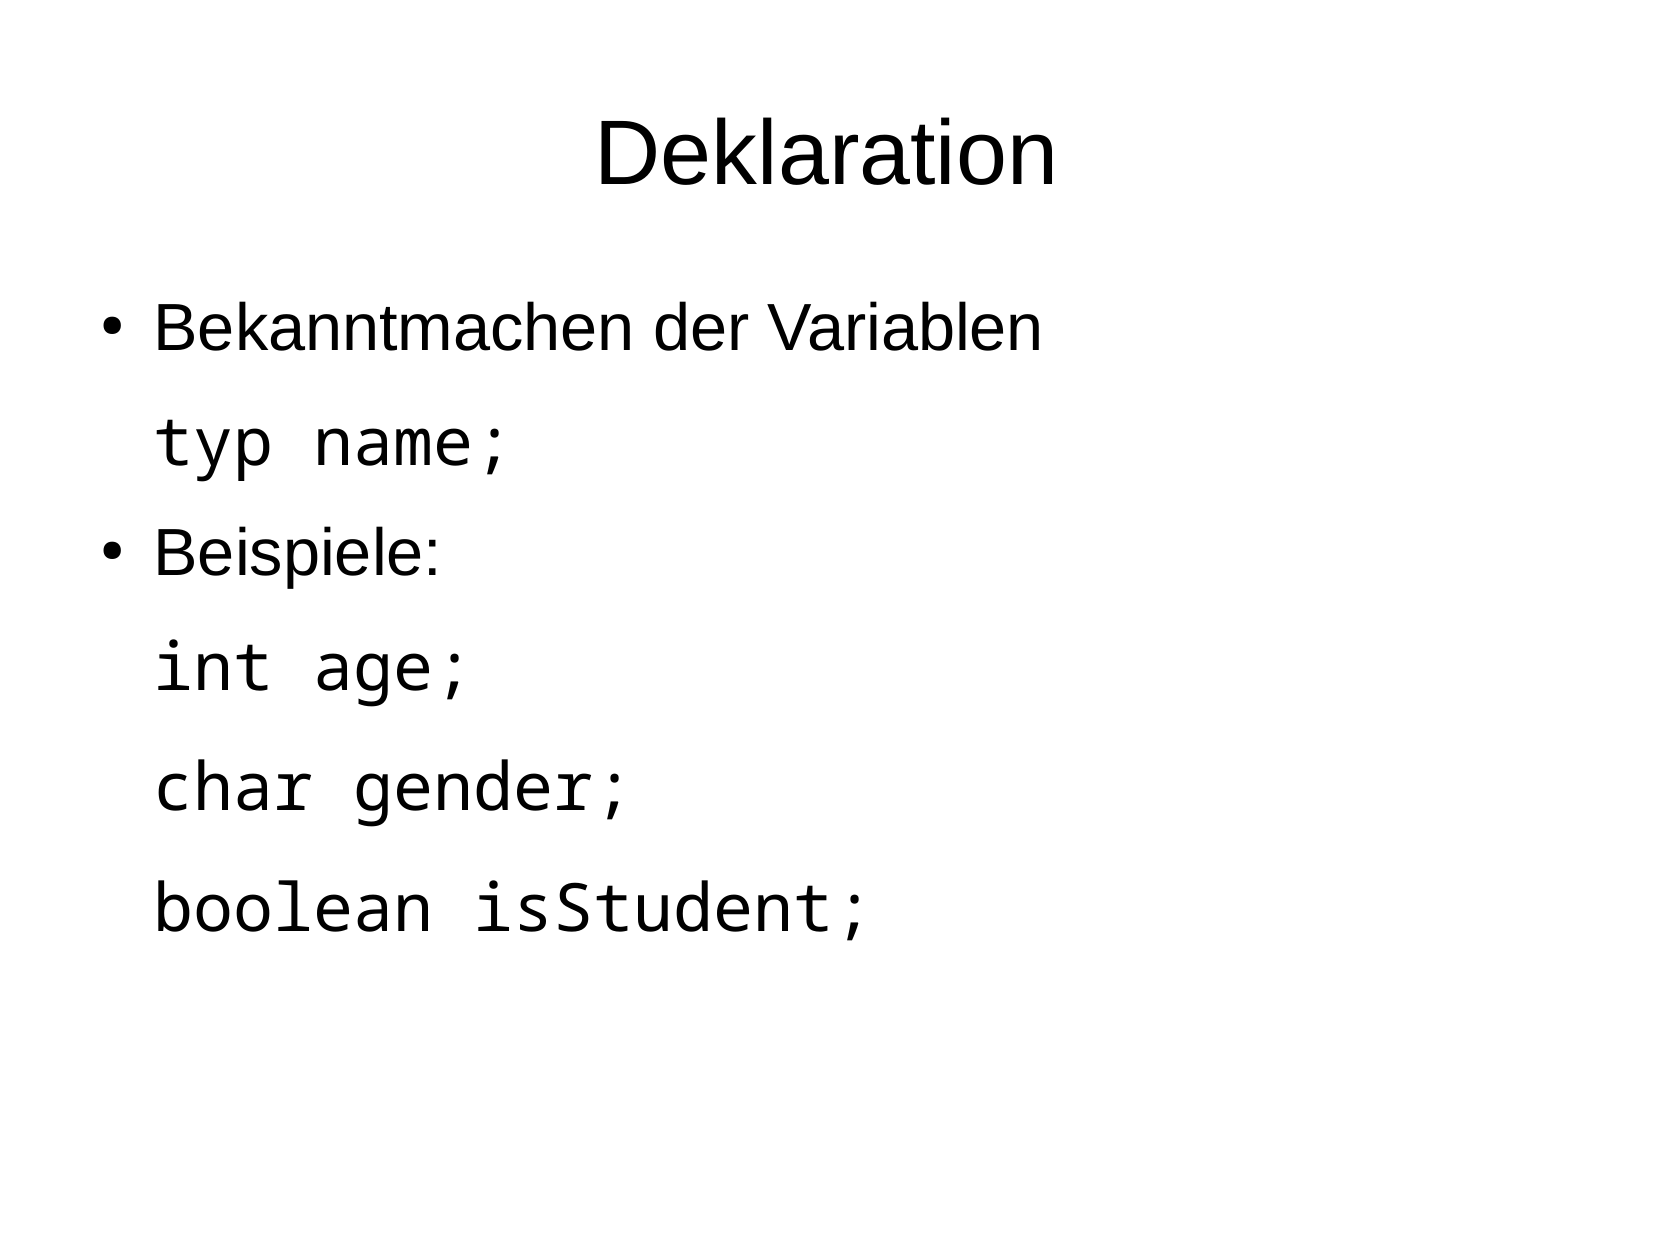

# Deklaration
Bekanntmachen der Variablen
typ name;
Beispiele:
int age;
char gender;
boolean isStudent;